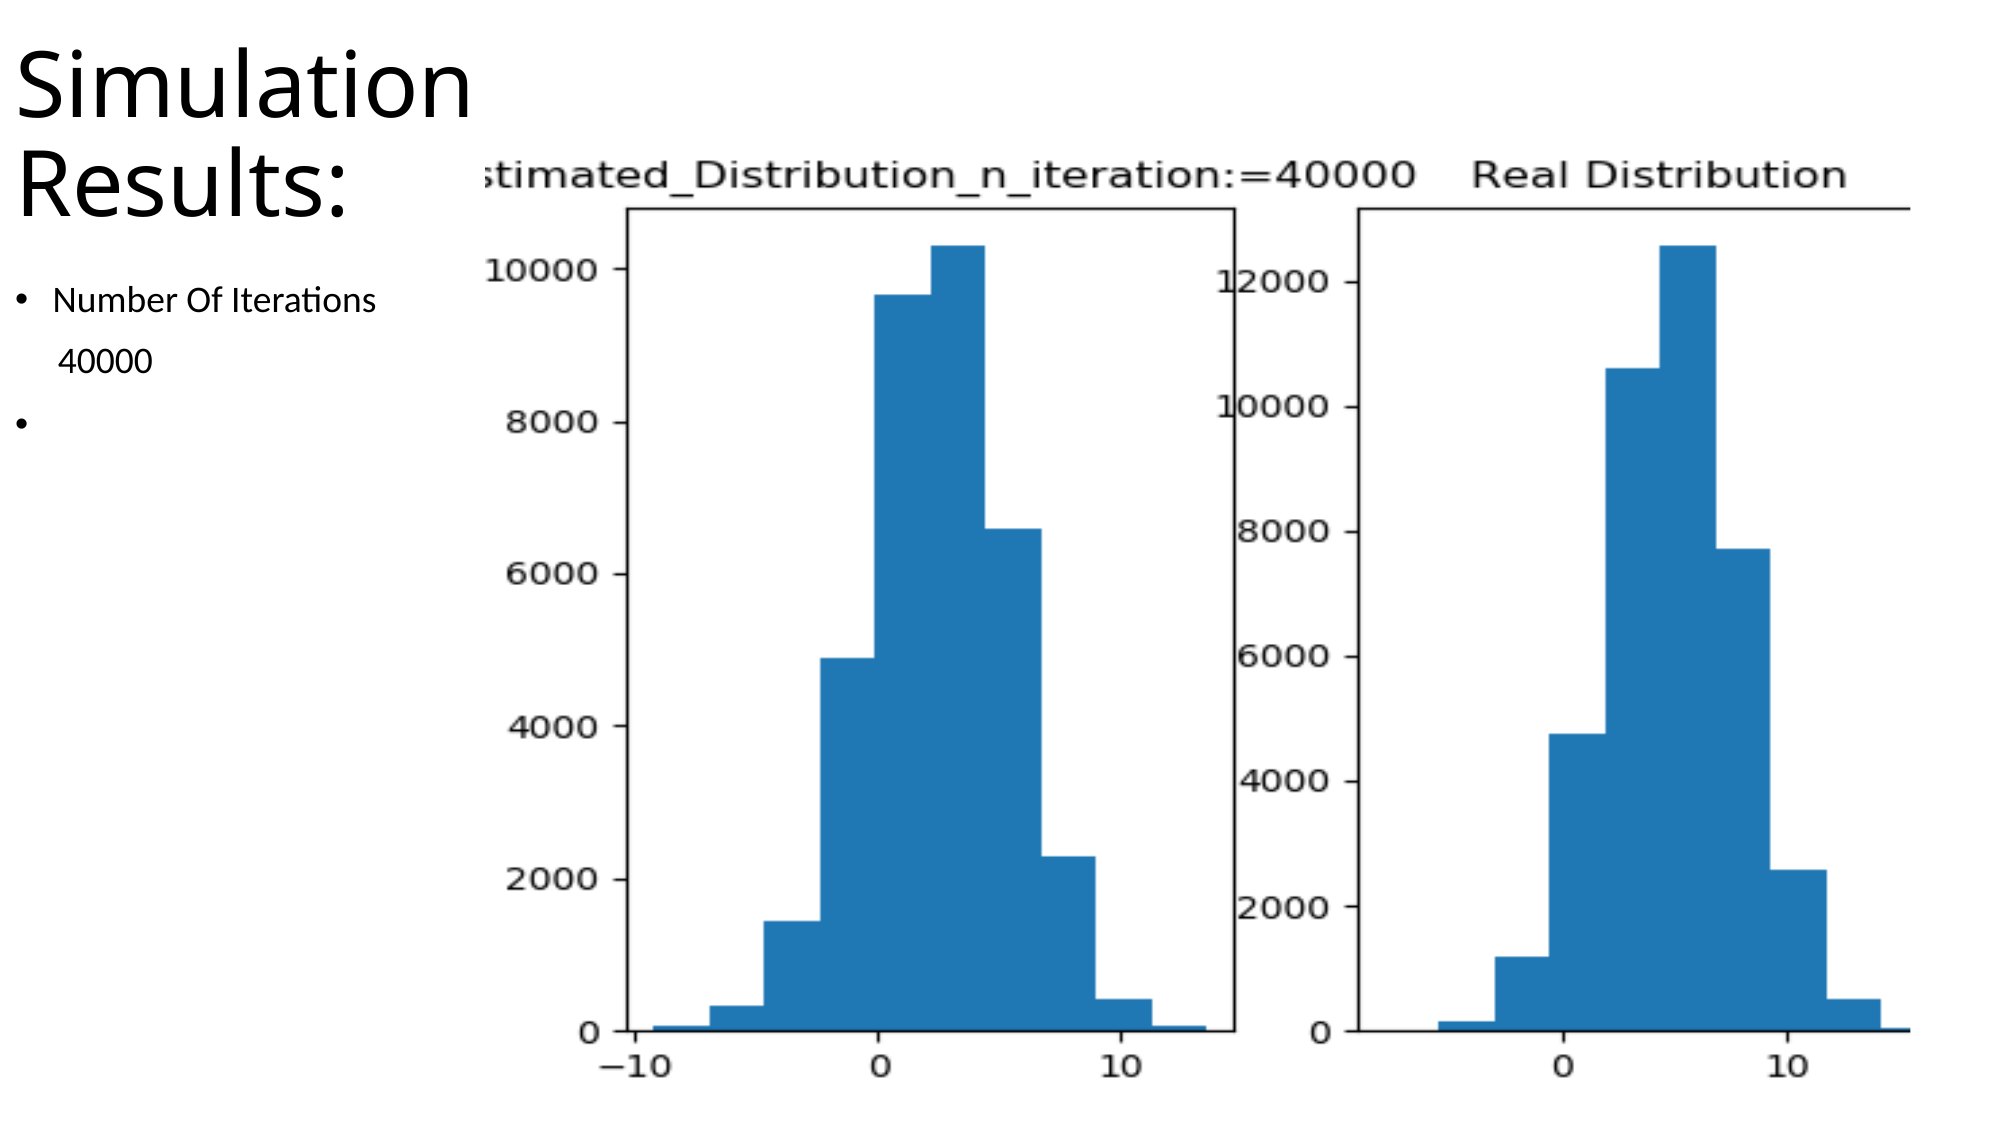

# Simulation Results:
Number Of Iterations
     40000